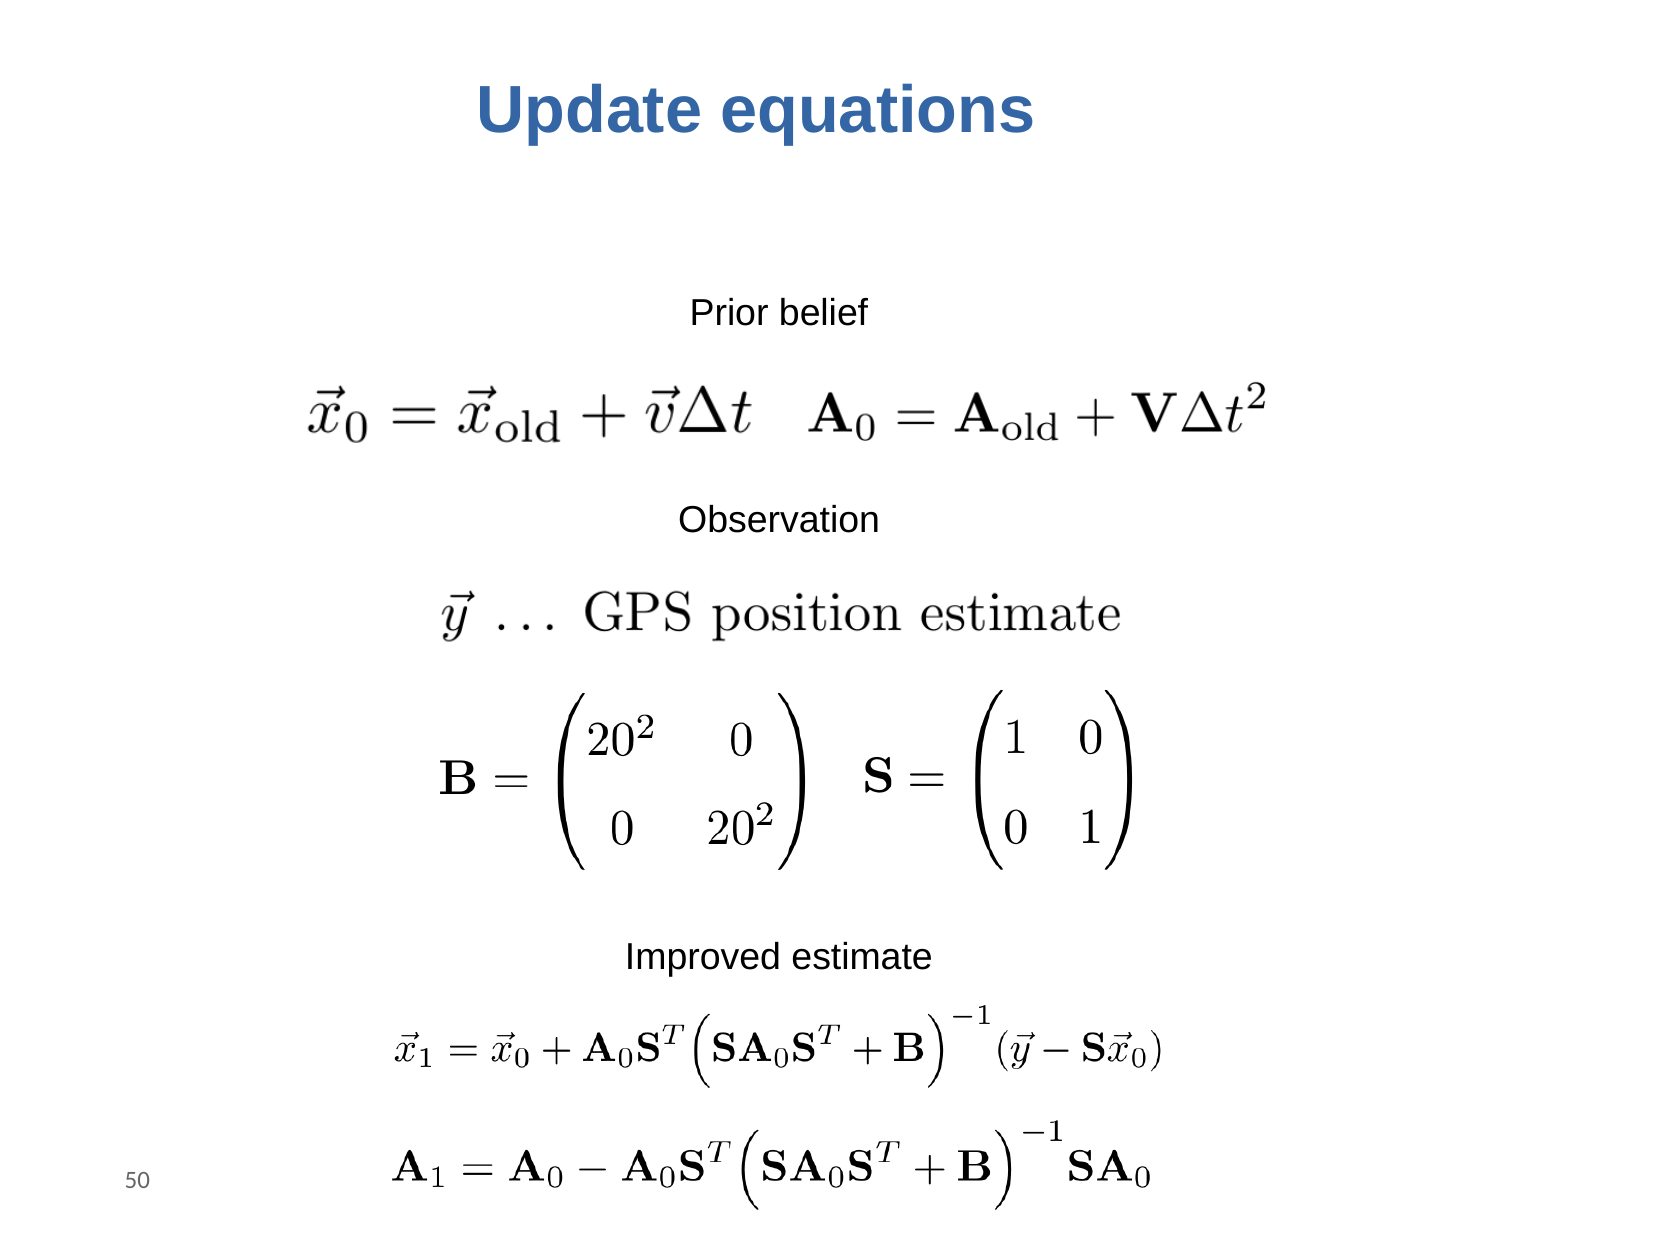

# Update equations
Prior belief
Observation
Improved estimate
50